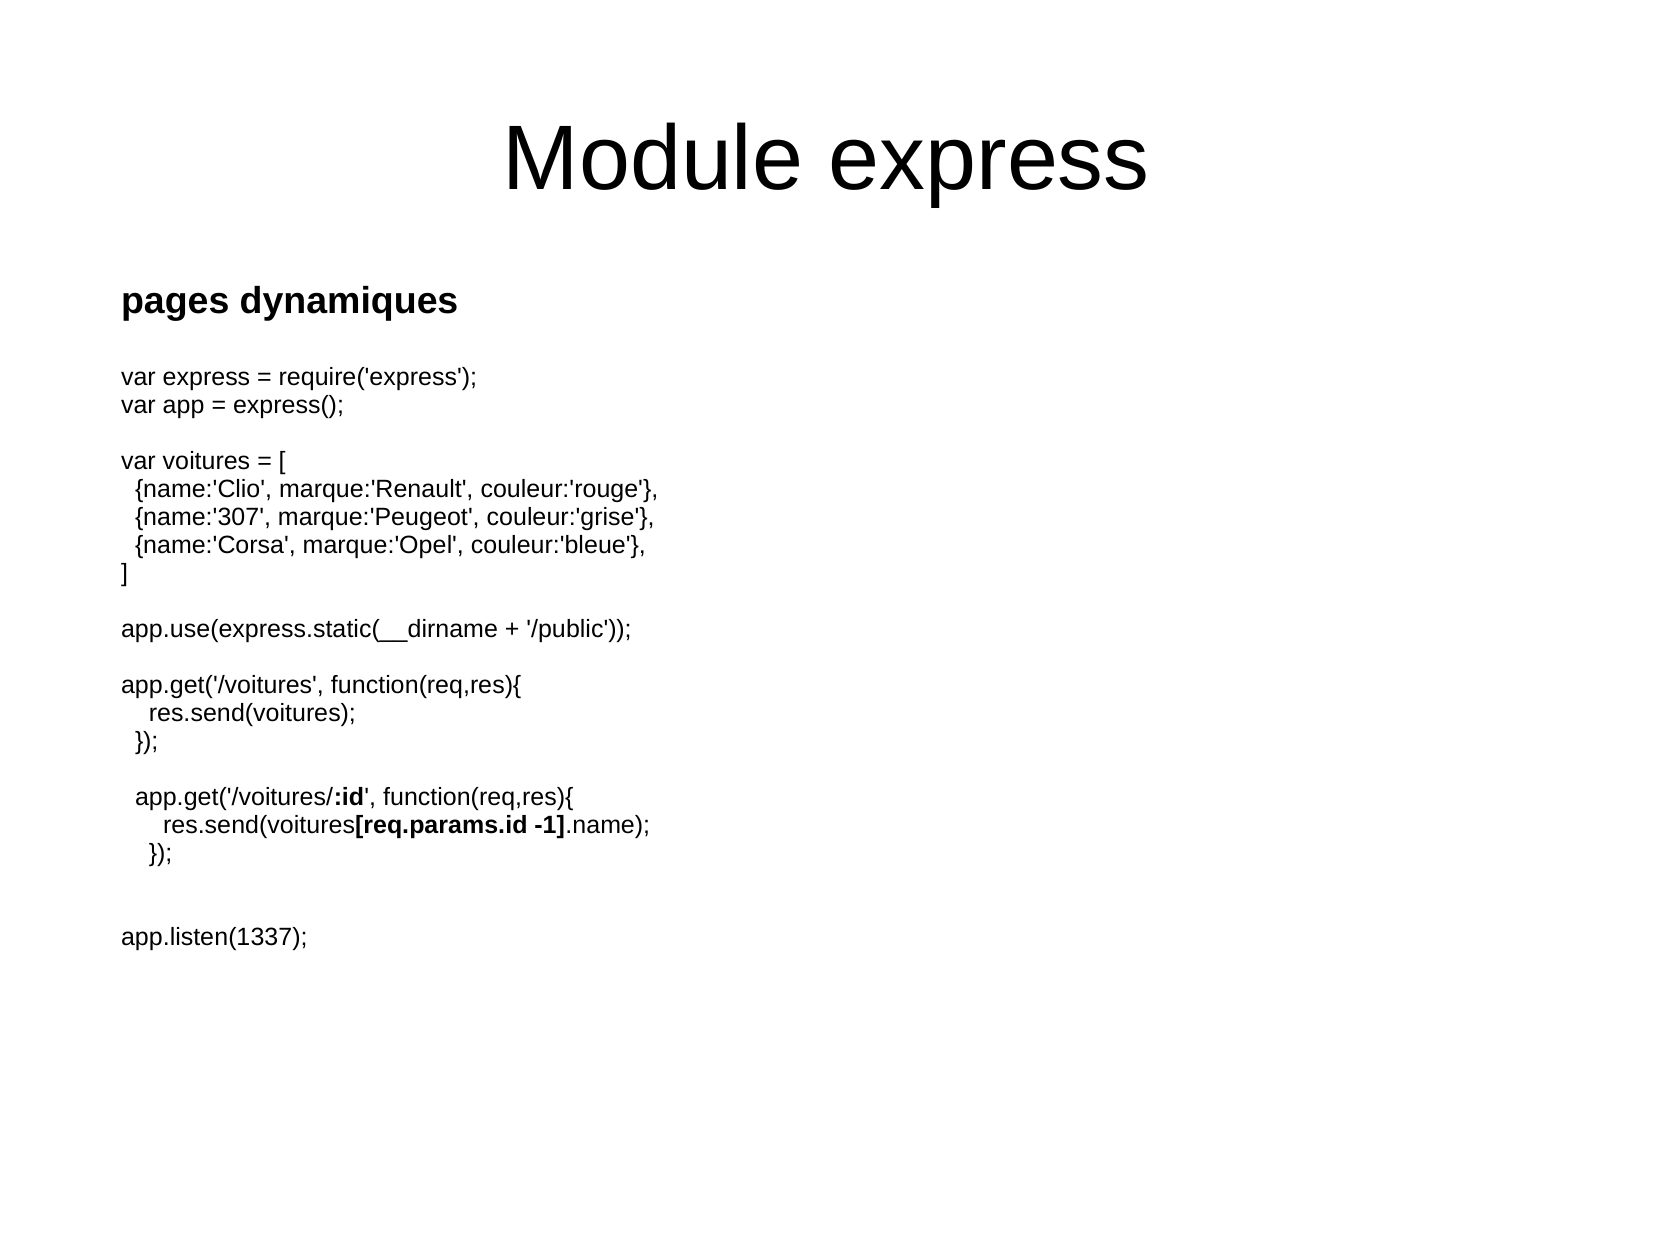

# Module express
pages dynamiques
var express = require('express');
var app = express();
var voitures = [
 {name:'Clio', marque:'Renault', couleur:'rouge'},
 {name:'307', marque:'Peugeot', couleur:'grise'},
 {name:'Corsa', marque:'Opel', couleur:'bleue'},
]
app.use(express.static(__dirname + '/public'));
app.get('/voitures', function(req,res){
 res.send(voitures);
 });
 app.get('/voitures/:id', function(req,res){
 res.send(voitures[req.params.id -1].name);
 });
app.listen(1337);